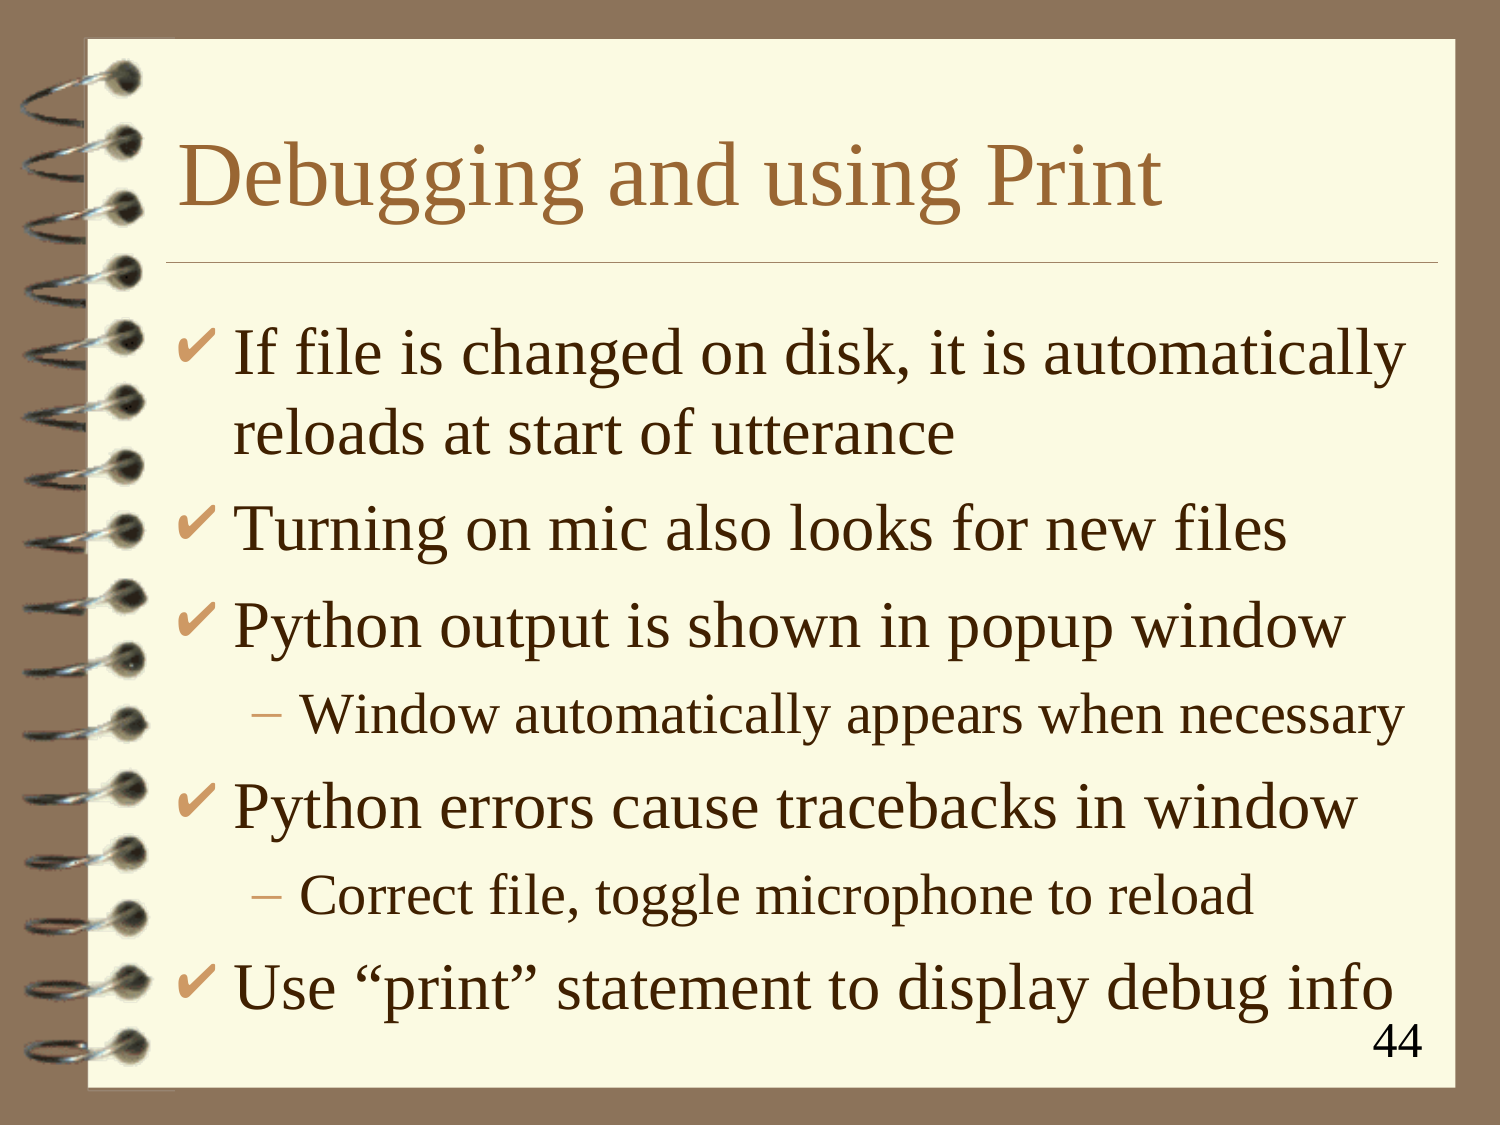

# Debugging and using Print
If file is changed on disk, it is automatically reloads at start of utterance
Turning on mic also looks for new files
Python output is shown in popup window
Window automatically appears when necessary
Python errors cause tracebacks in window
Correct file, toggle microphone to reload
Use “print” statement to display debug info
44